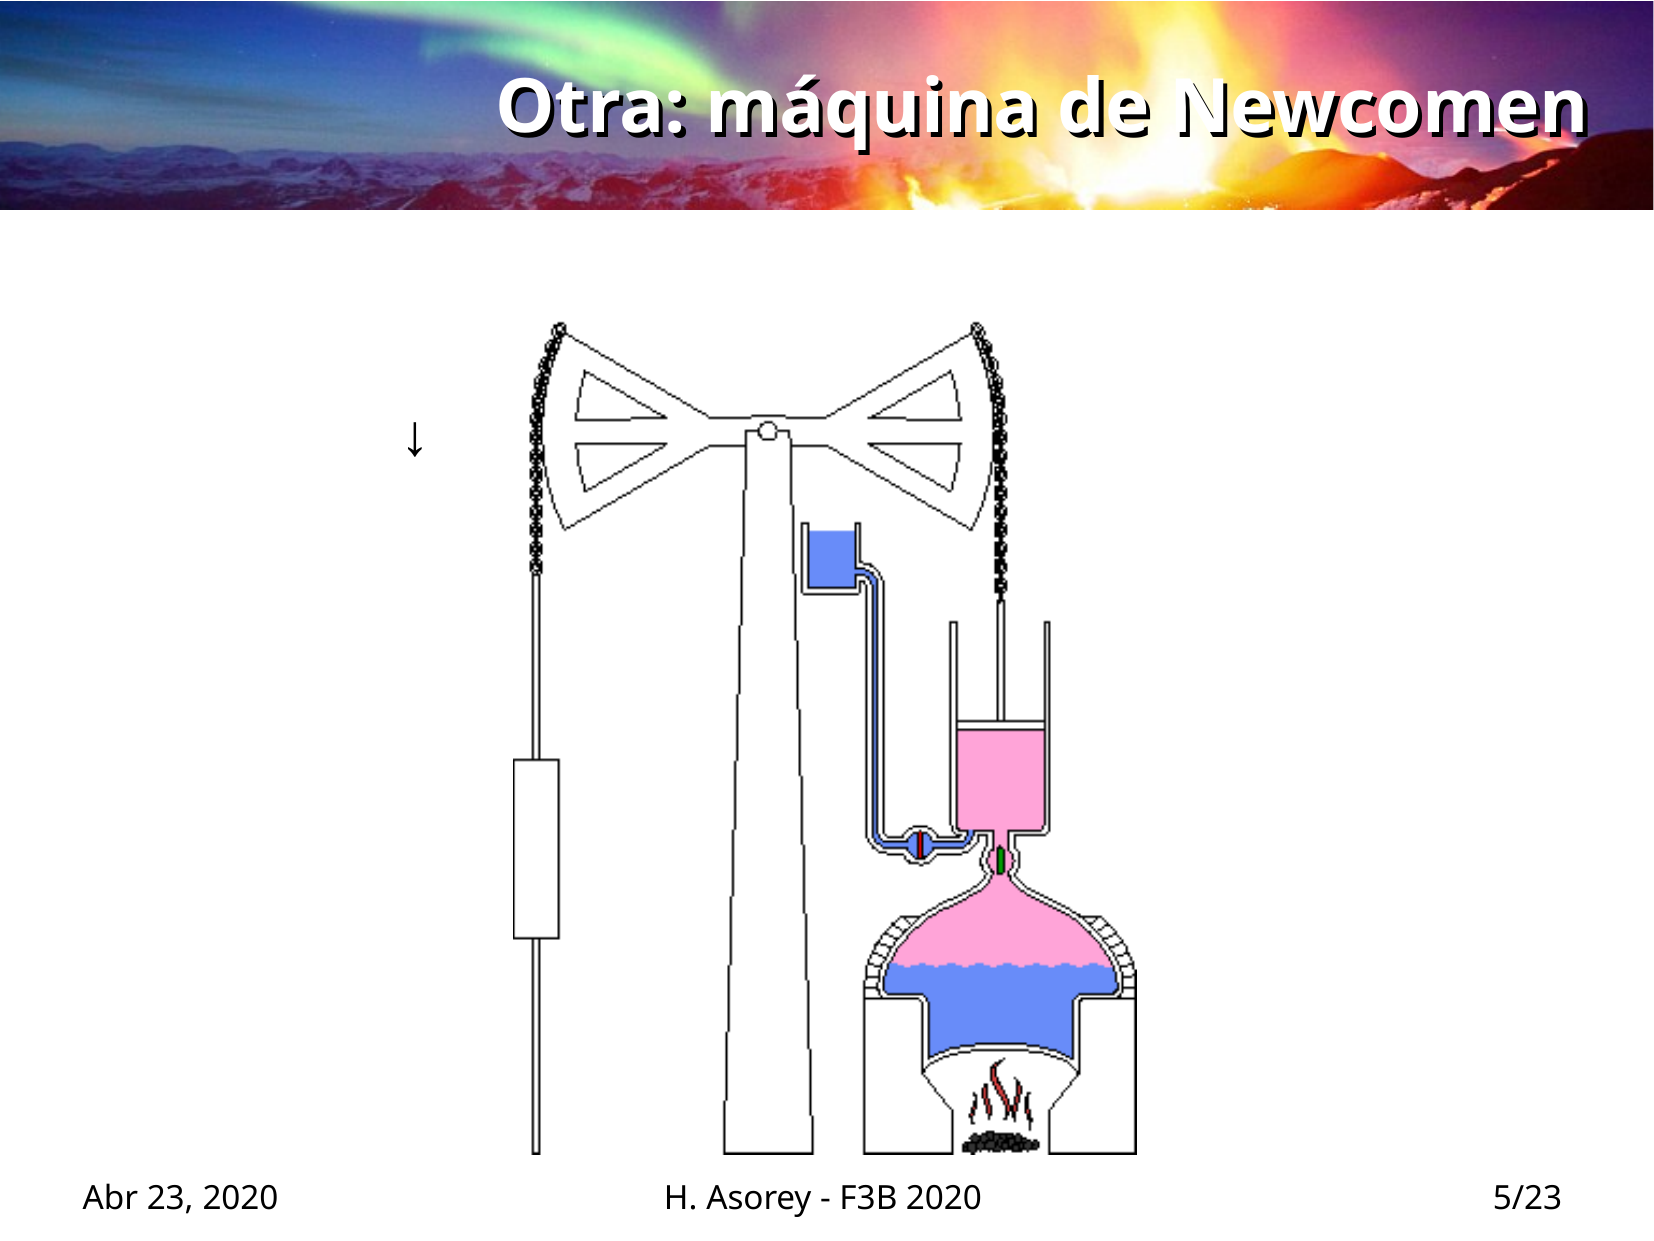

# Otra: máquina de Newcomen
↓
Abr 23, 2020
H. Asorey - F3B 2020
5